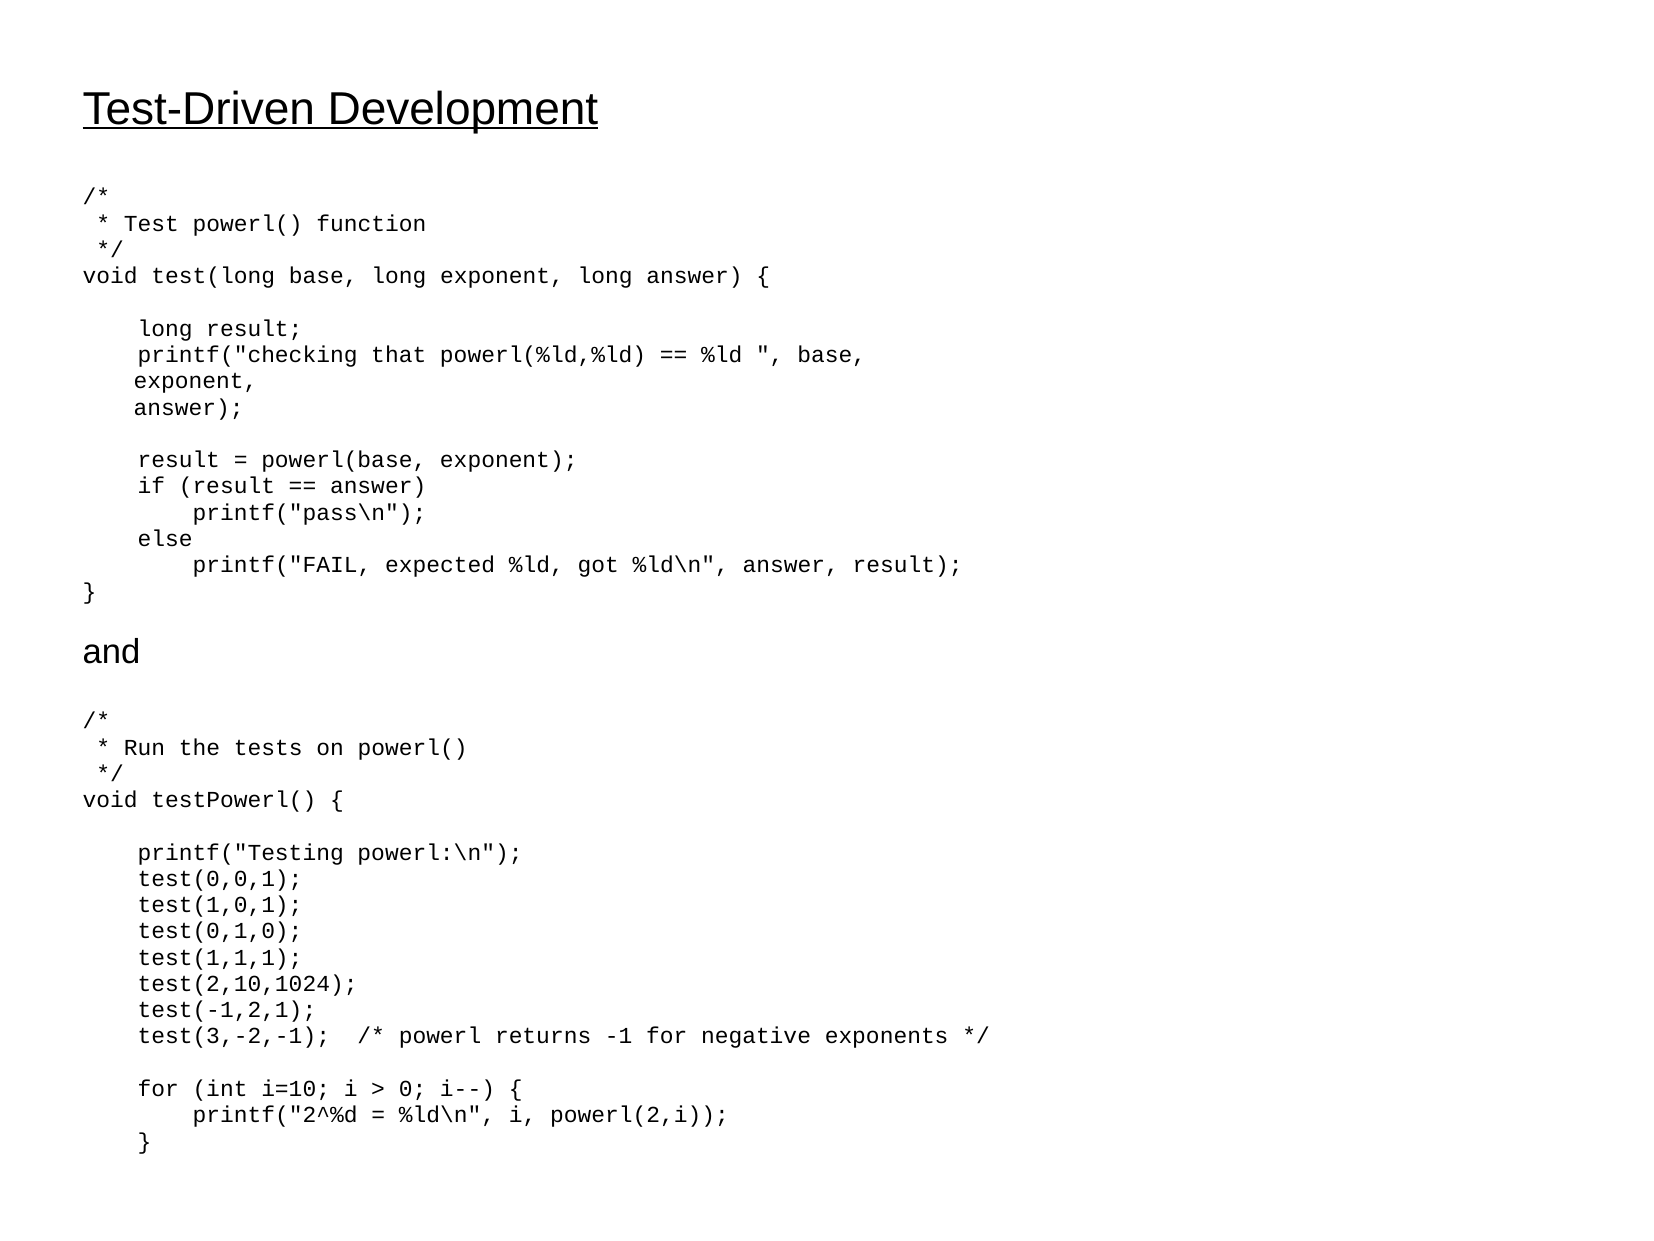

# Test-Driven Development
/*
 * Test powerl() function
 */
void test(long base, long exponent, long answer) {
 long result;
 printf("checking that powerl(%ld,%ld) == %ld ", base,
														exponent,
														answer);
 result = powerl(base, exponent);
 if (result == answer)
 printf("pass\n");
 else
 printf("FAIL, expected %ld, got %ld\n", answer, result);
}
and
/*
 * Run the tests on powerl()
 */
void testPowerl() {
 printf("Testing powerl:\n");
 test(0,0,1);
 test(1,0,1);
 test(0,1,0);
 test(1,1,1);
 test(2,10,1024);
 test(-1,2,1);
 test(3,-2,-1); /* powerl returns -1 for negative exponents */
 for (int i=10; i > 0; i--) {
 printf("2^%d = %ld\n", i, powerl(2,i));
 }